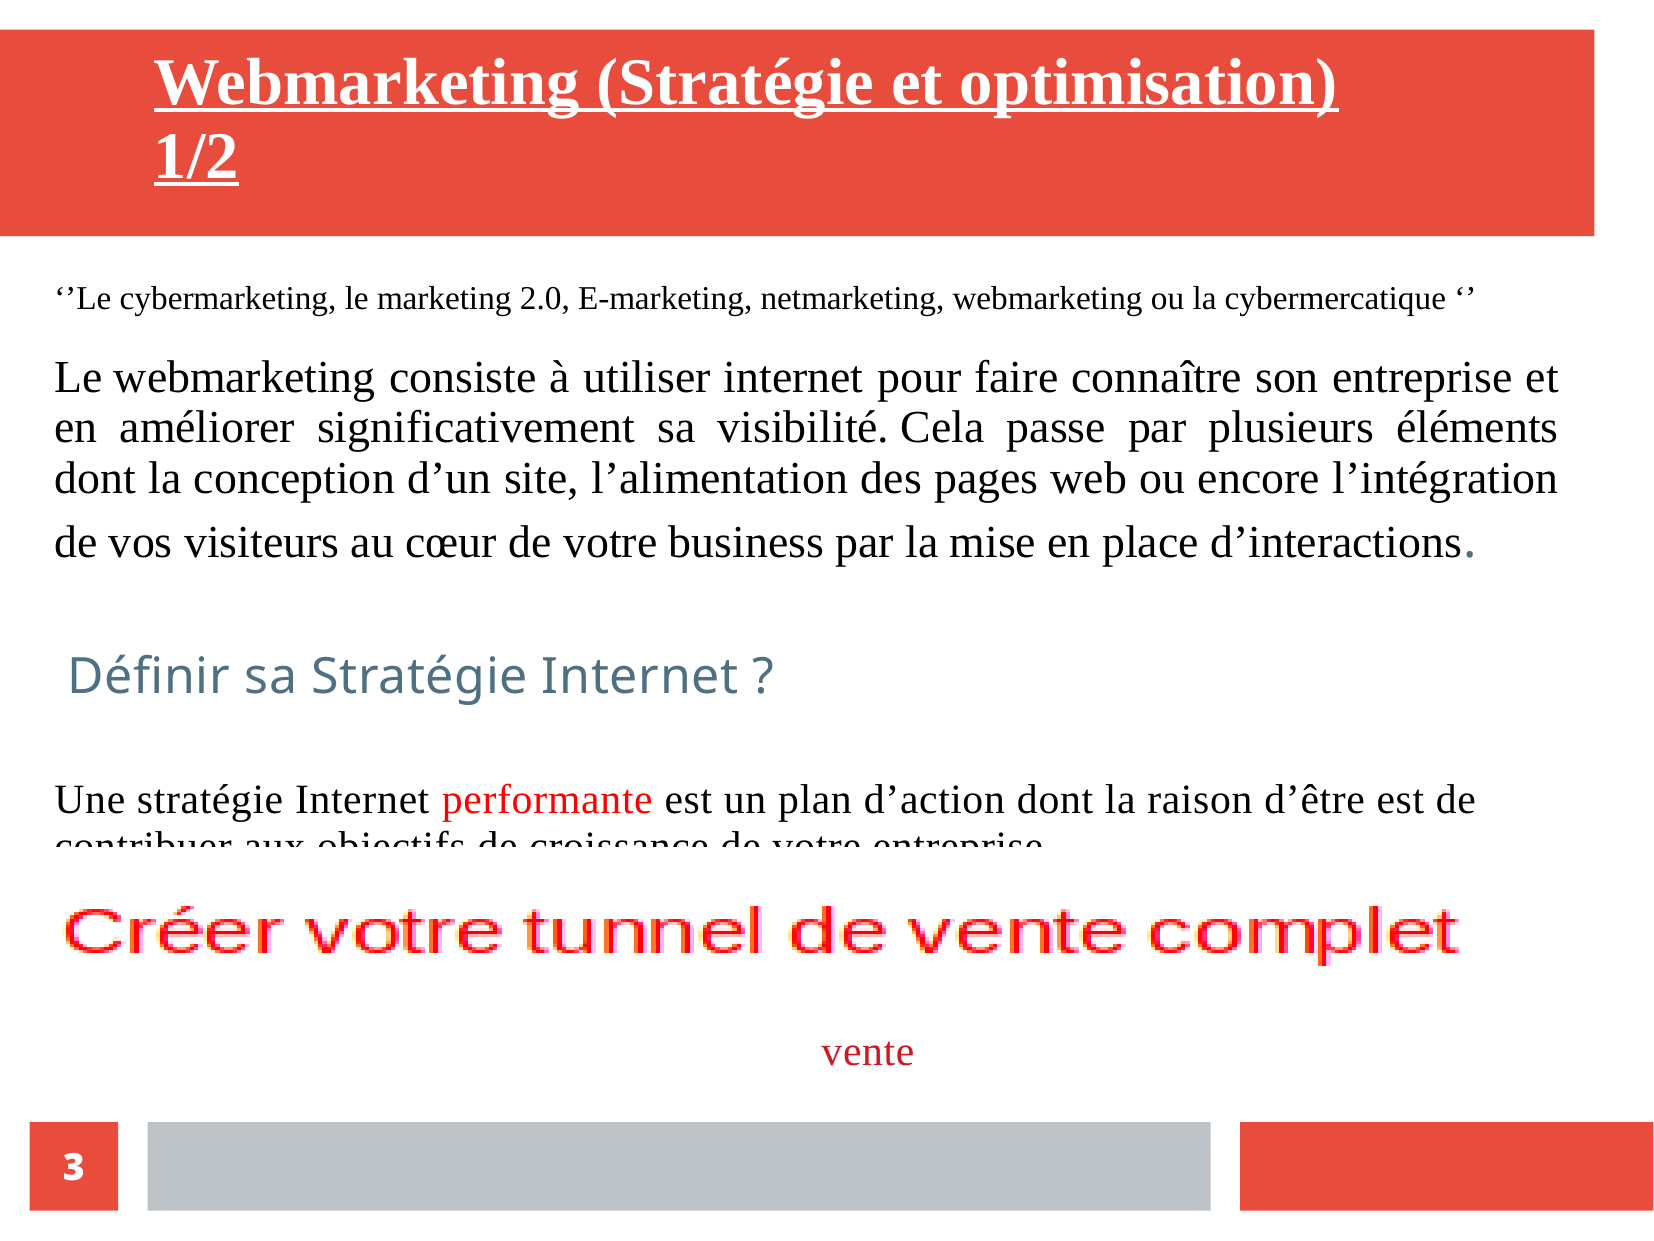

# Webmarketing (Stratégie et optimisation) 1/2
‘’Le cybermarketing, le marketing 2.0, E-marketing, netmarketing, webmarketing ou la cybermercatique ‘’
Le webmarketing consiste à utiliser internet pour faire connaître son entreprise et en améliorer significativement sa visibilité. Cela passe par plusieurs éléments dont la conception d’un site, l’alimentation des pages web ou encore l’intégration de vos visiteurs au cœur de votre business par la mise en place d’interactions.
 Définir sa Stratégie Internet ?
Une stratégie Internet performante est un plan d’action dont la raison d’être est de contribuer aux objectifs de croissance de votre entreprise.
5 aspects essentiels:
Définir la cible de votre stratégie
Définir l’objectif de votre stratégie
Définir les KPIs de votre stratégie
Intégrer votre stratégie dans votre tunnel de vente
3